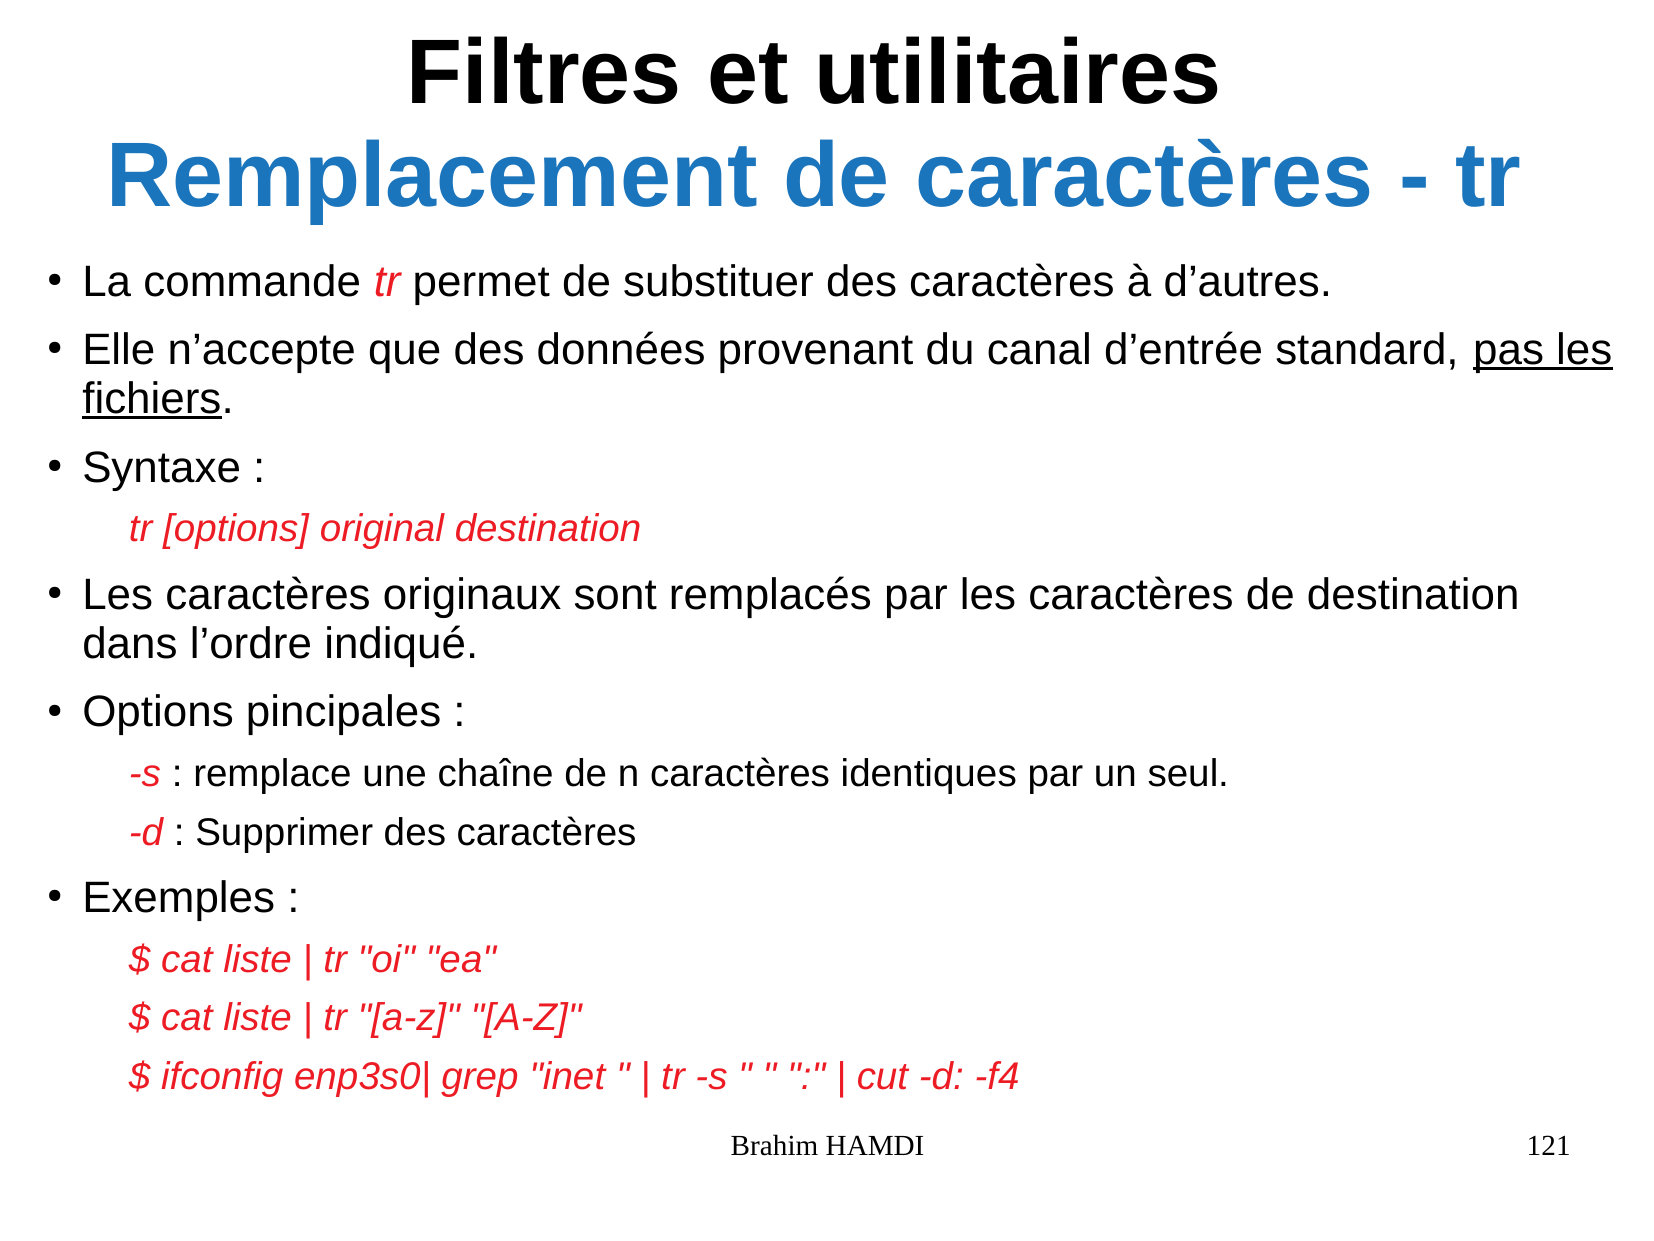

# Filtres et utilitaires Remplacement de caractères - tr
La commande tr permet de substituer des caractères à d’autres.
Elle n’accepte que des données provenant du canal d’entrée standard, pas les fichiers.
Syntaxe :
tr [options] original destination
Les caractères originaux sont remplacés par les caractères de destination dans l’ordre indiqué.
Options pincipales :
-s : remplace une chaîne de n caractères identiques par un seul.
-d : Supprimer des caractères
Exemples :
$ cat liste | tr "oi" "ea"
$ cat liste | tr "[a-z]" "[A-Z]"
$ ifconfig enp3s0| grep "inet " | tr -s " " ":" | cut -d: -f4
Brahim HAMDI
121